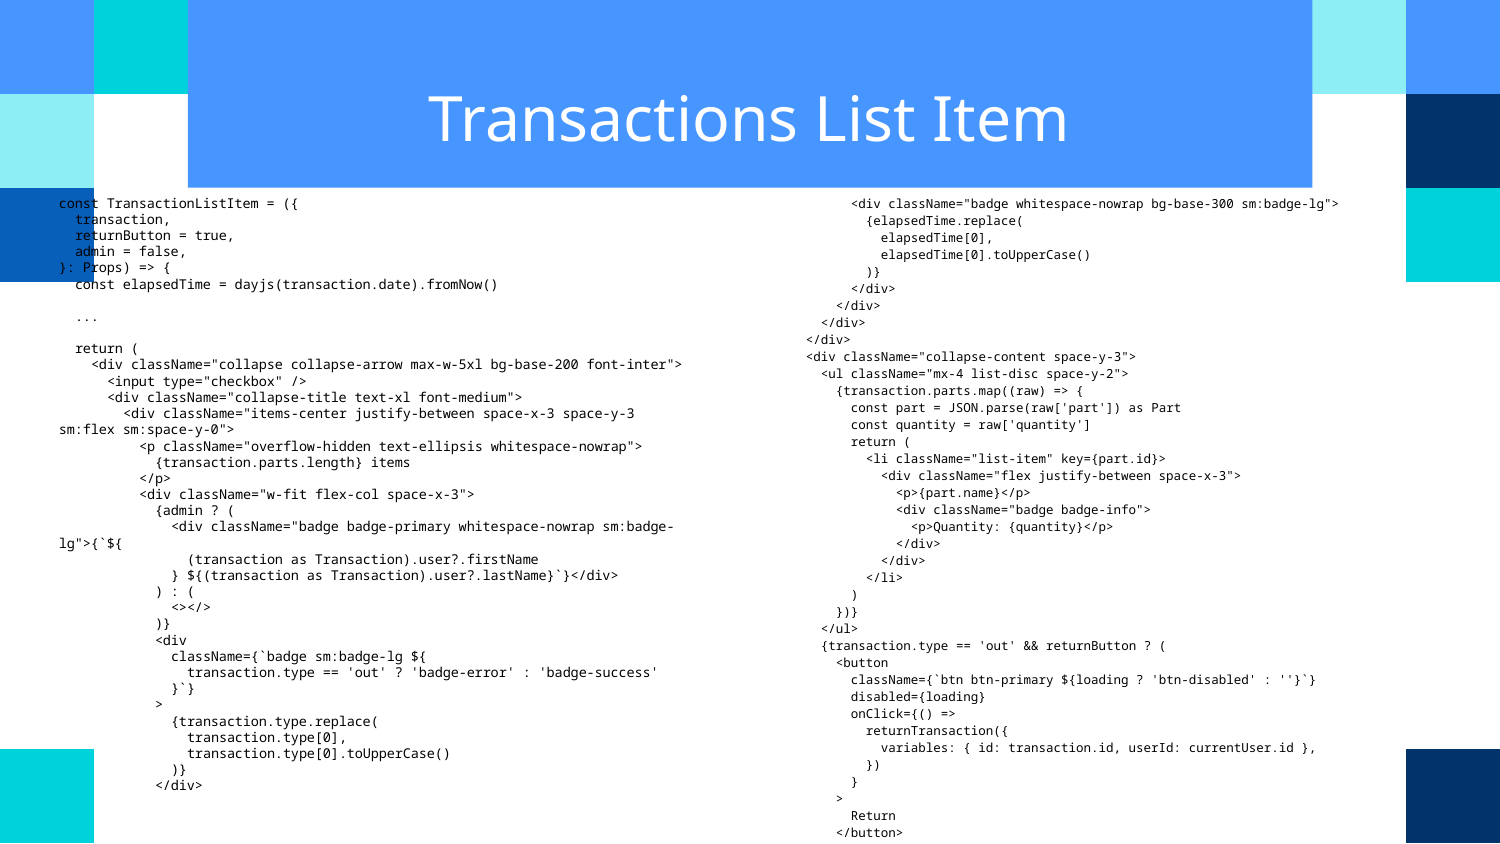

Transactions List Item
# const TransactionListItem = ({
 transaction,
 returnButton = true,
 admin = false,
}: Props) => {
 const elapsedTime = dayjs(transaction.date).fromNow()
 ...
 return (
 <div className="collapse collapse-arrow max-w-5xl bg-base-200 font-inter">
 <input type="checkbox" />
 <div className="collapse-title text-xl font-medium">
 <div className="items-center justify-between space-x-3 space-y-3 sm:flex sm:space-y-0">
 <p className="overflow-hidden text-ellipsis whitespace-nowrap">
 {transaction.parts.length} items
 </p>
 <div className="w-fit flex-col space-x-3">
 {admin ? (
 <div className="badge badge-primary whitespace-nowrap sm:badge-lg">{`${
 (transaction as Transaction).user?.firstName
 } ${(transaction as Transaction).user?.lastName}`}</div>
 ) : (
 <></>
 )}
 <div
 className={`badge sm:badge-lg ${
 transaction.type == 'out' ? 'badge-error' : 'badge-success'
 }`}
 >
 {transaction.type.replace(
 transaction.type[0],
 transaction.type[0].toUpperCase()
 )}
 </div>
 <div className="badge whitespace-nowrap bg-base-300 sm:badge-lg">
 {elapsedTime.replace(
 elapsedTime[0],
 elapsedTime[0].toUpperCase()
 )}
 </div>
 </div>
 </div>
 </div>
 <div className="collapse-content space-y-3">
 <ul className="mx-4 list-disc space-y-2">
 {transaction.parts.map((raw) => {
 const part = JSON.parse(raw['part']) as Part
 const quantity = raw['quantity']
 return (
 <li className="list-item" key={part.id}>
 <div className="flex justify-between space-x-3">
 <p>{part.name}</p>
 <div className="badge badge-info">
 <p>Quantity: {quantity}</p>
 </div>
 </div>
 </li>
 )
 })}
 </ul>
 {transaction.type == 'out' && returnButton ? (
 <button
 className={`btn btn-primary ${loading ? 'btn-disabled' : ''}`}
 disabled={loading}
 onClick={() =>
 returnTransaction({
 variables: { id: transaction.id, userId: currentUser.id },
 })
 }
 >
 Return
 </button>
 ) : (
 <></>
 )}
 </div>
 </div>
 )
}